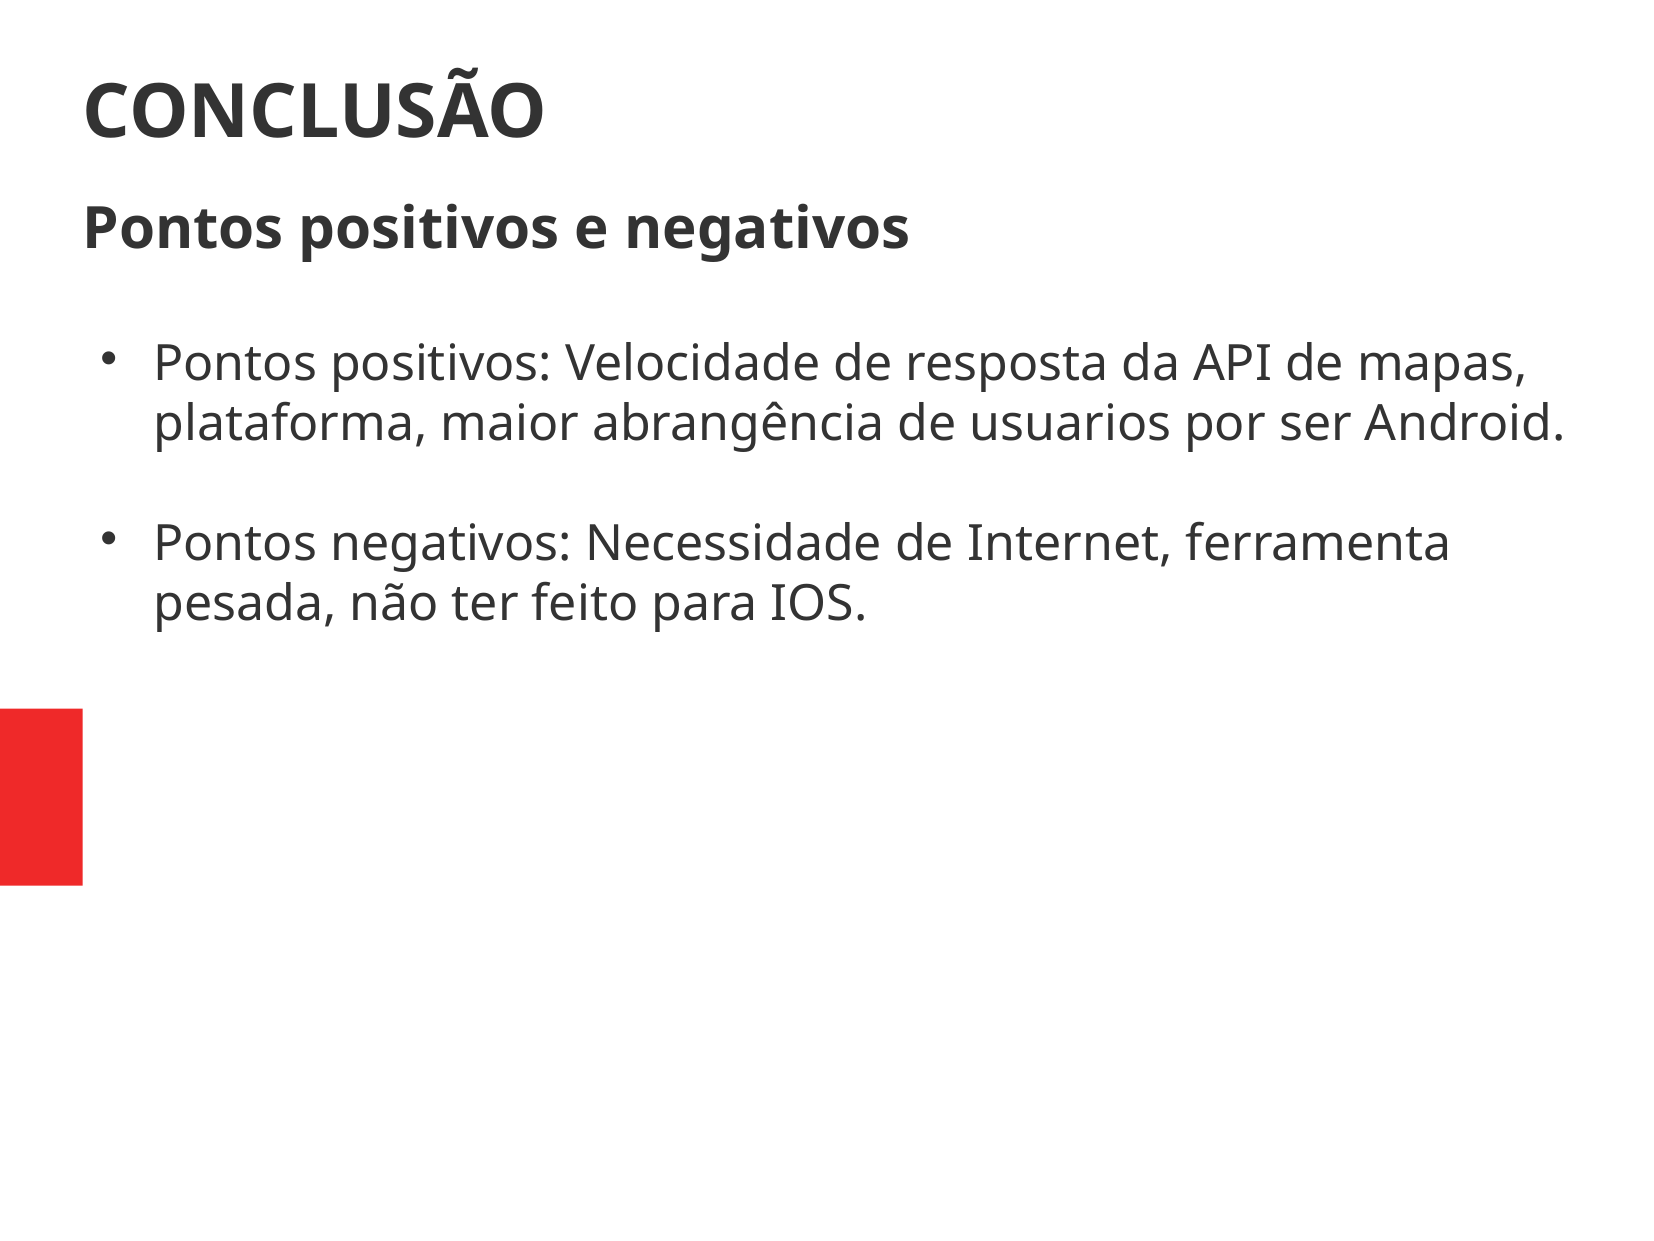

CONCLUSÃO
Pontos positivos e negativos
Pontos positivos: Velocidade de resposta da API de mapas, plataforma, maior abrangência de usuarios por ser Android.
Pontos negativos: Necessidade de Internet, ferramenta pesada, não ter feito para IOS.